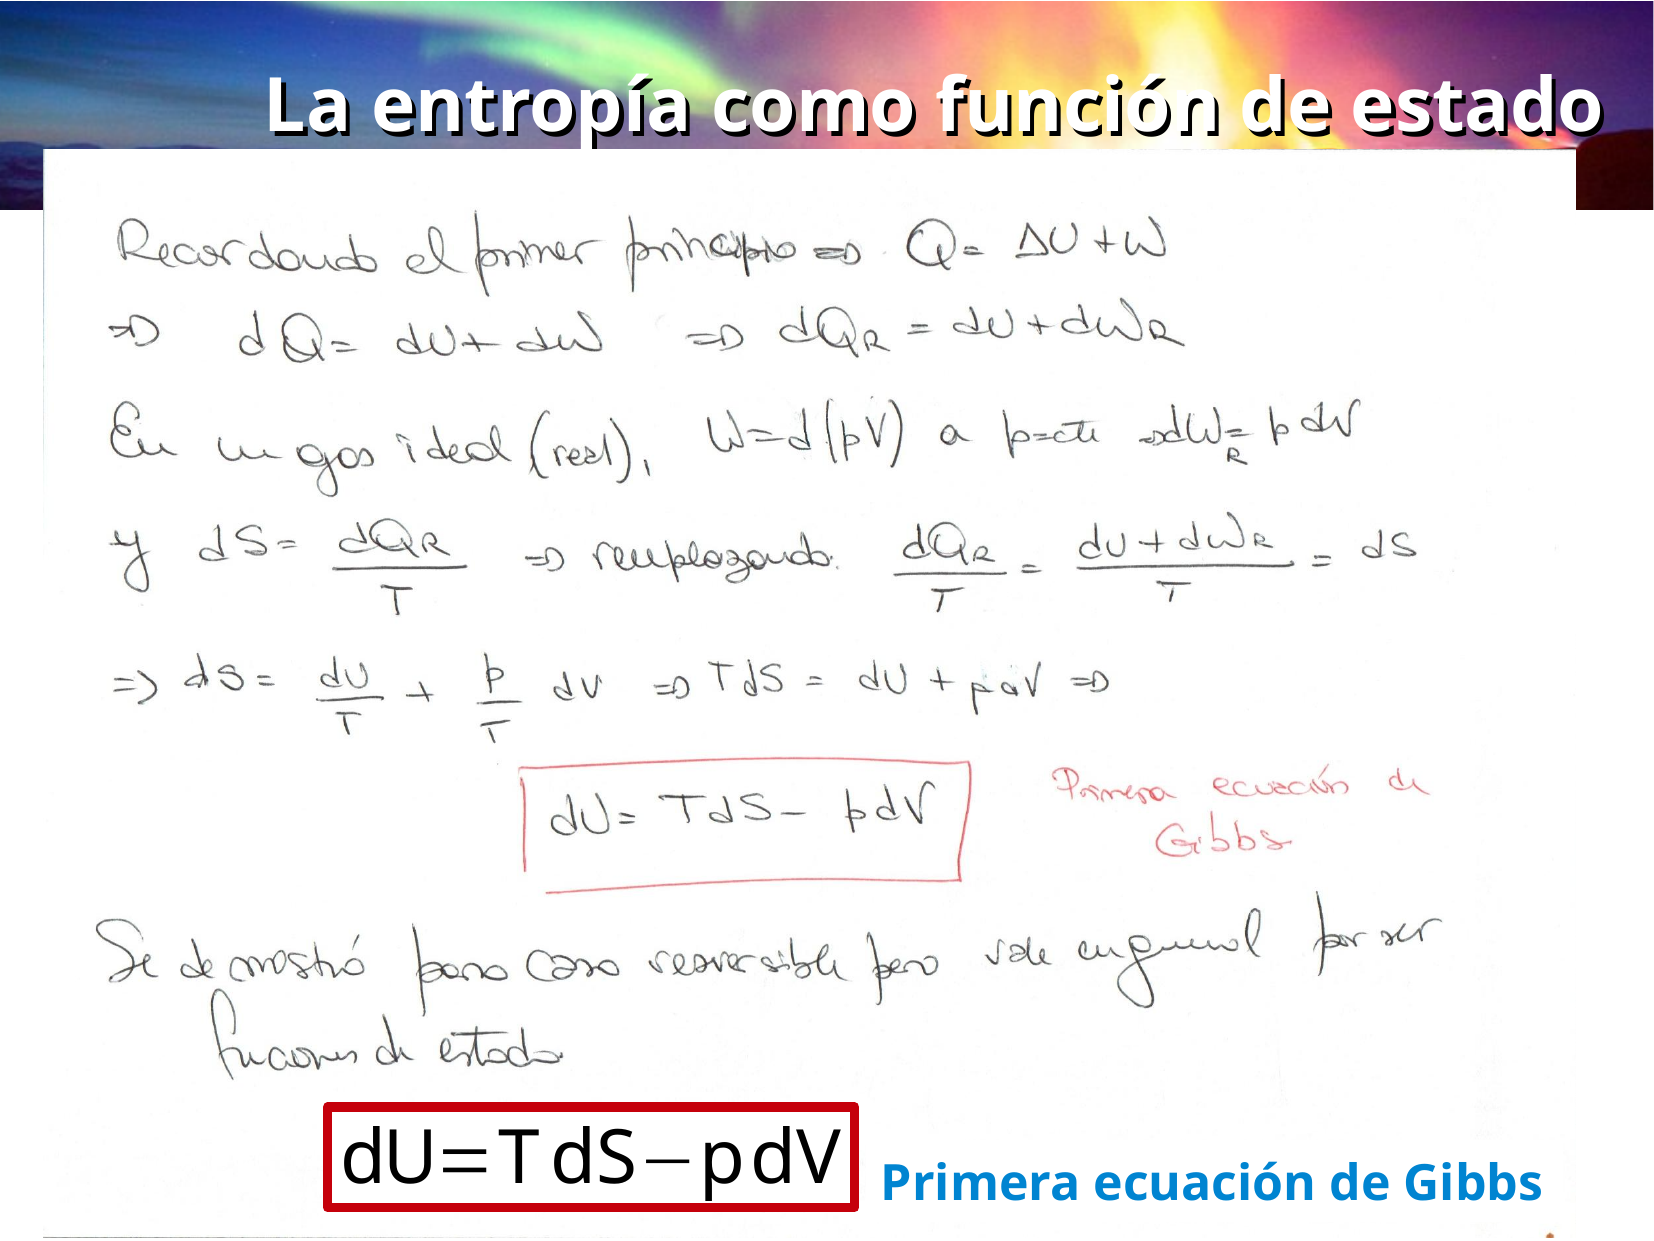

# La entropía como función de estado
Primera ecuación de Gibbs
Abr 30, 2019
H. Asorey - F3B 2019
23